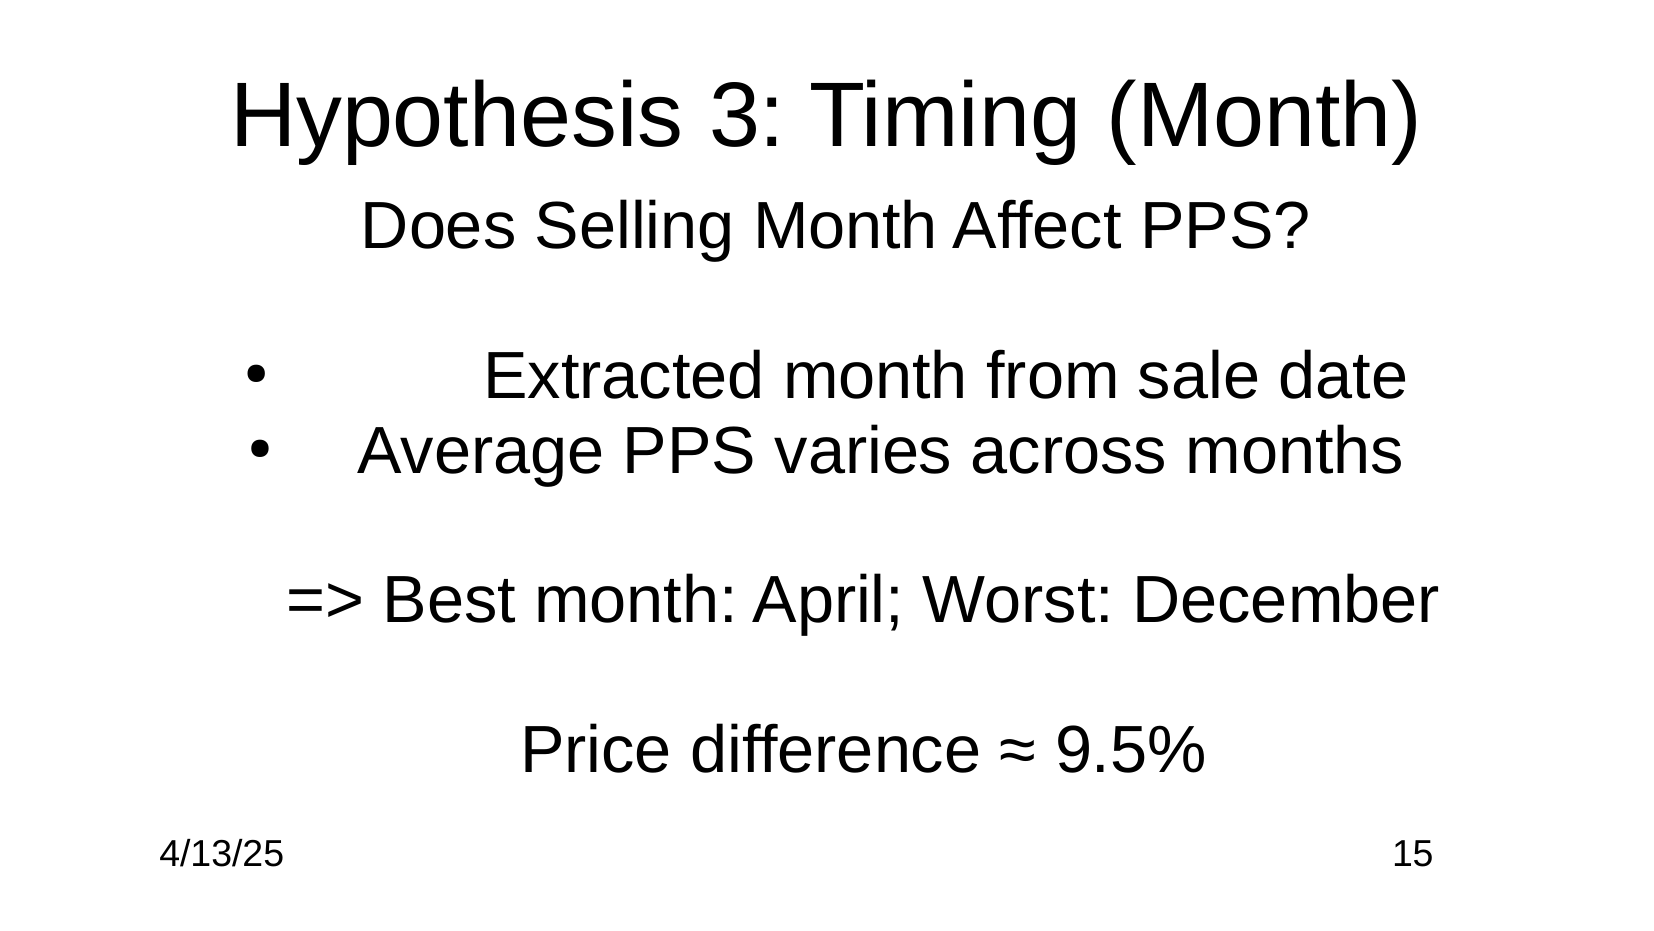

# Hypothesis 3: Timing (Month)
 Does Selling Month Affect PPS?
 Extracted month from sale date
 Average PPS varies across months
 => Best month: April; Worst: December
 Price difference ≈ 9.5%